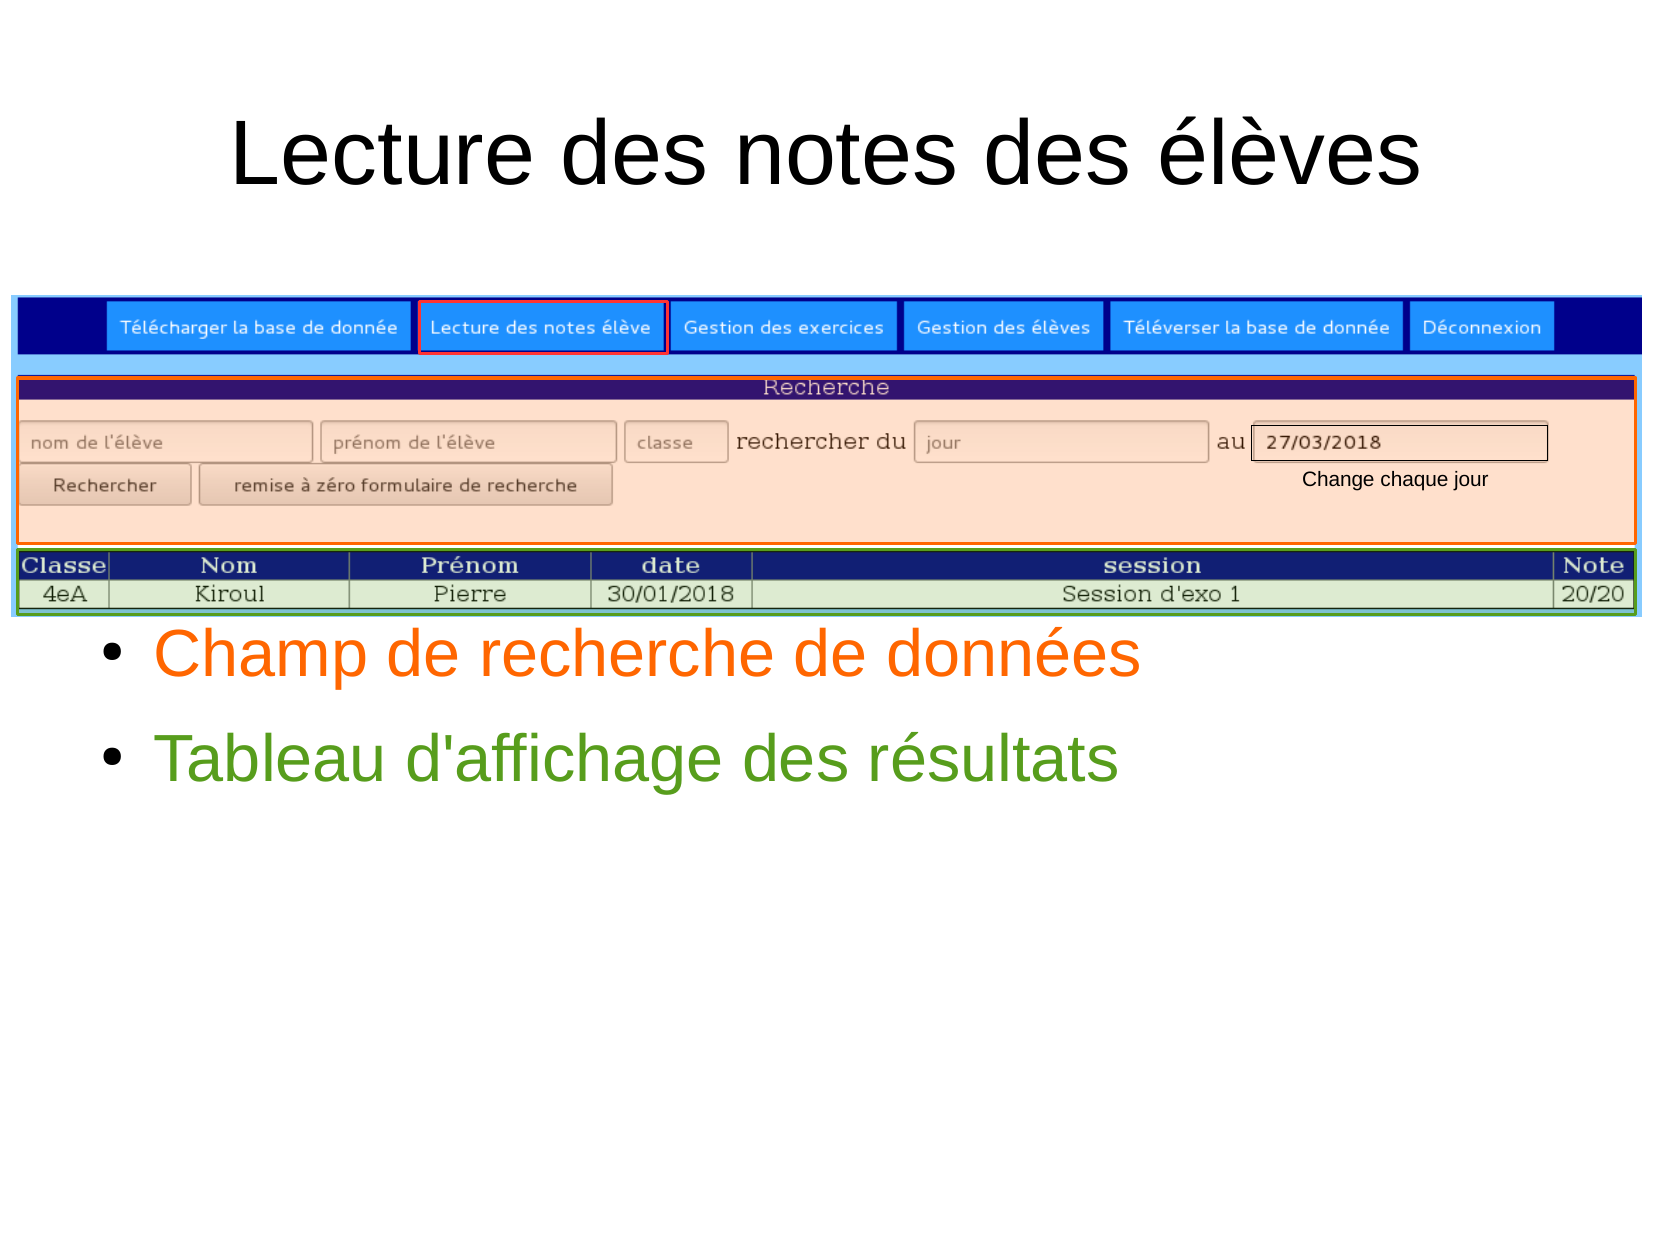

# Lecture des notes des élèves
Change chaque jour
Champ de recherche de données
Tableau d'affichage des résultats